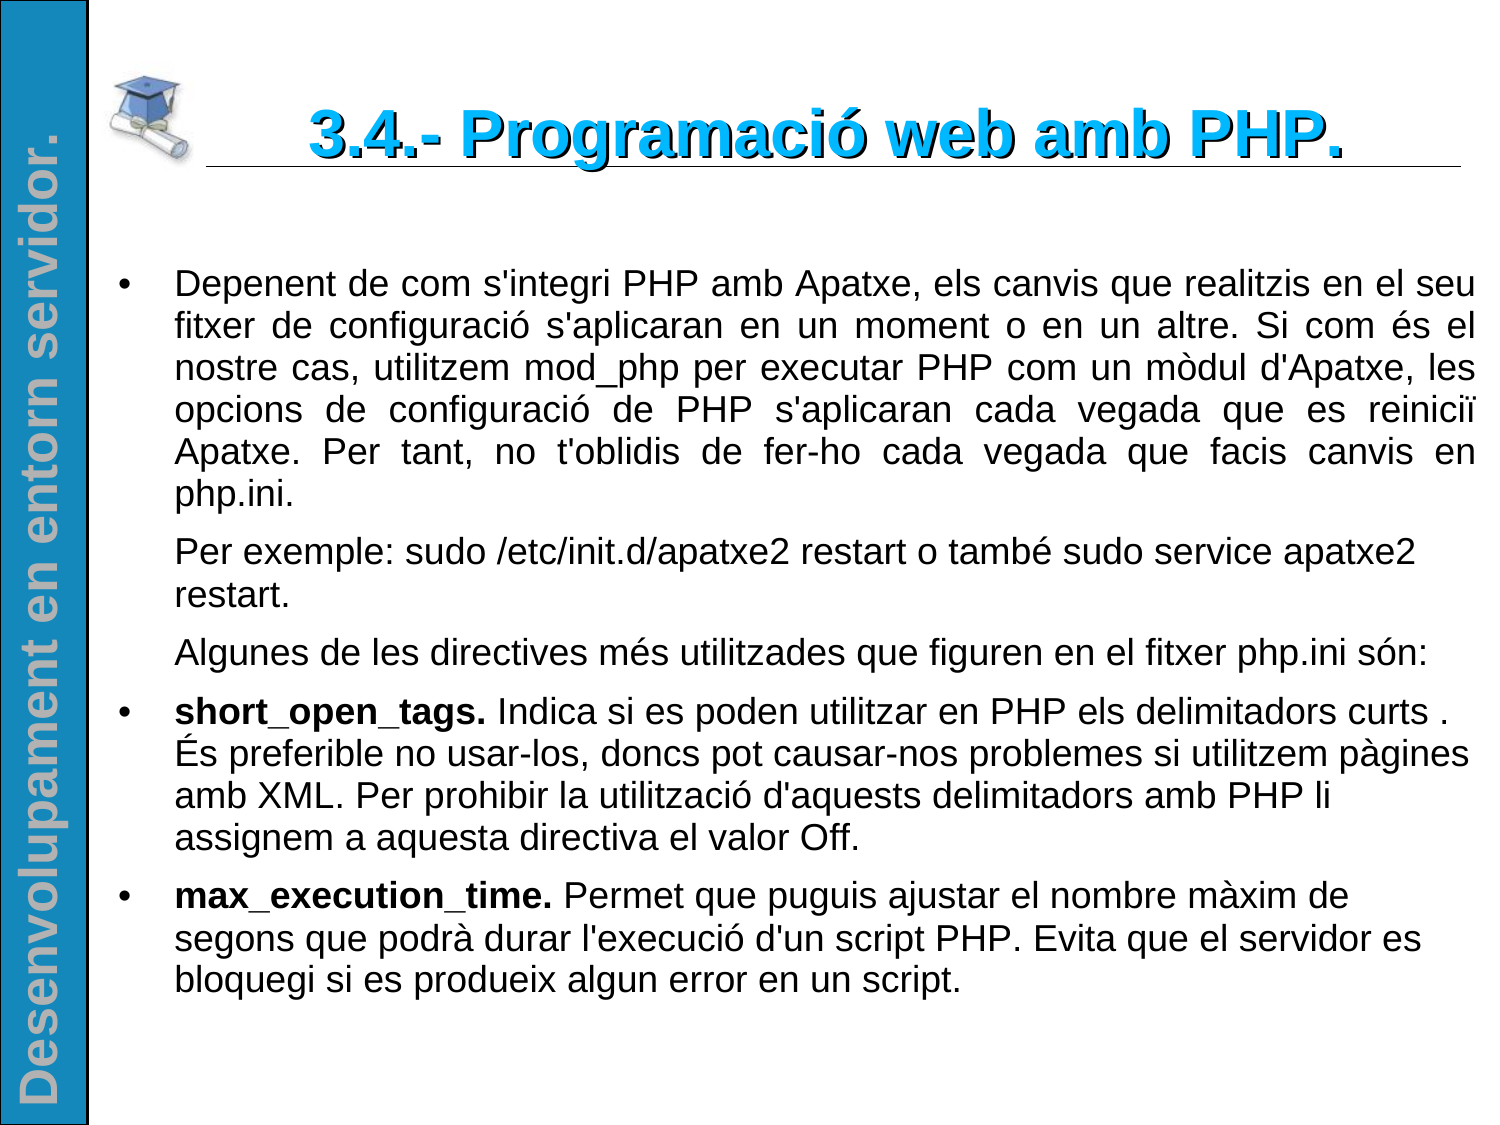

# 3.4.- Programació web amb PHP.
Depenent de com s'integri PHP amb Apatxe, els canvis que realitzis en el seu fitxer de configuració s'aplicaran en un moment o en un altre. Si com és el nostre cas, utilitzem mod_php per executar PHP com un mòdul d'Apatxe, les opcions de configuració de PHP s'aplicaran cada vegada que es reiniciï Apatxe. Per tant, no t'oblidis de fer-ho cada vegada que facis canvis en php.ini.
Per exemple: sudo /etc/init.d/apatxe2 restart o també sudo service apatxe2 restart.
Algunes de les directives més utilitzades que figuren en el fitxer php.ini són:
short_open_tags. Indica si es poden utilitzar en PHP els delimitadors curts . És preferible no usar-los, doncs pot causar-nos problemes si utilitzem pàgines amb XML. Per prohibir la utilització d'aquests delimitadors amb PHP li assignem a aquesta directiva el valor Off.
max_execution_time. Permet que puguis ajustar el nombre màxim de segons que podrà durar l'execució d'un script PHP. Evita que el servidor es bloquegi si es produeix algun error en un script.